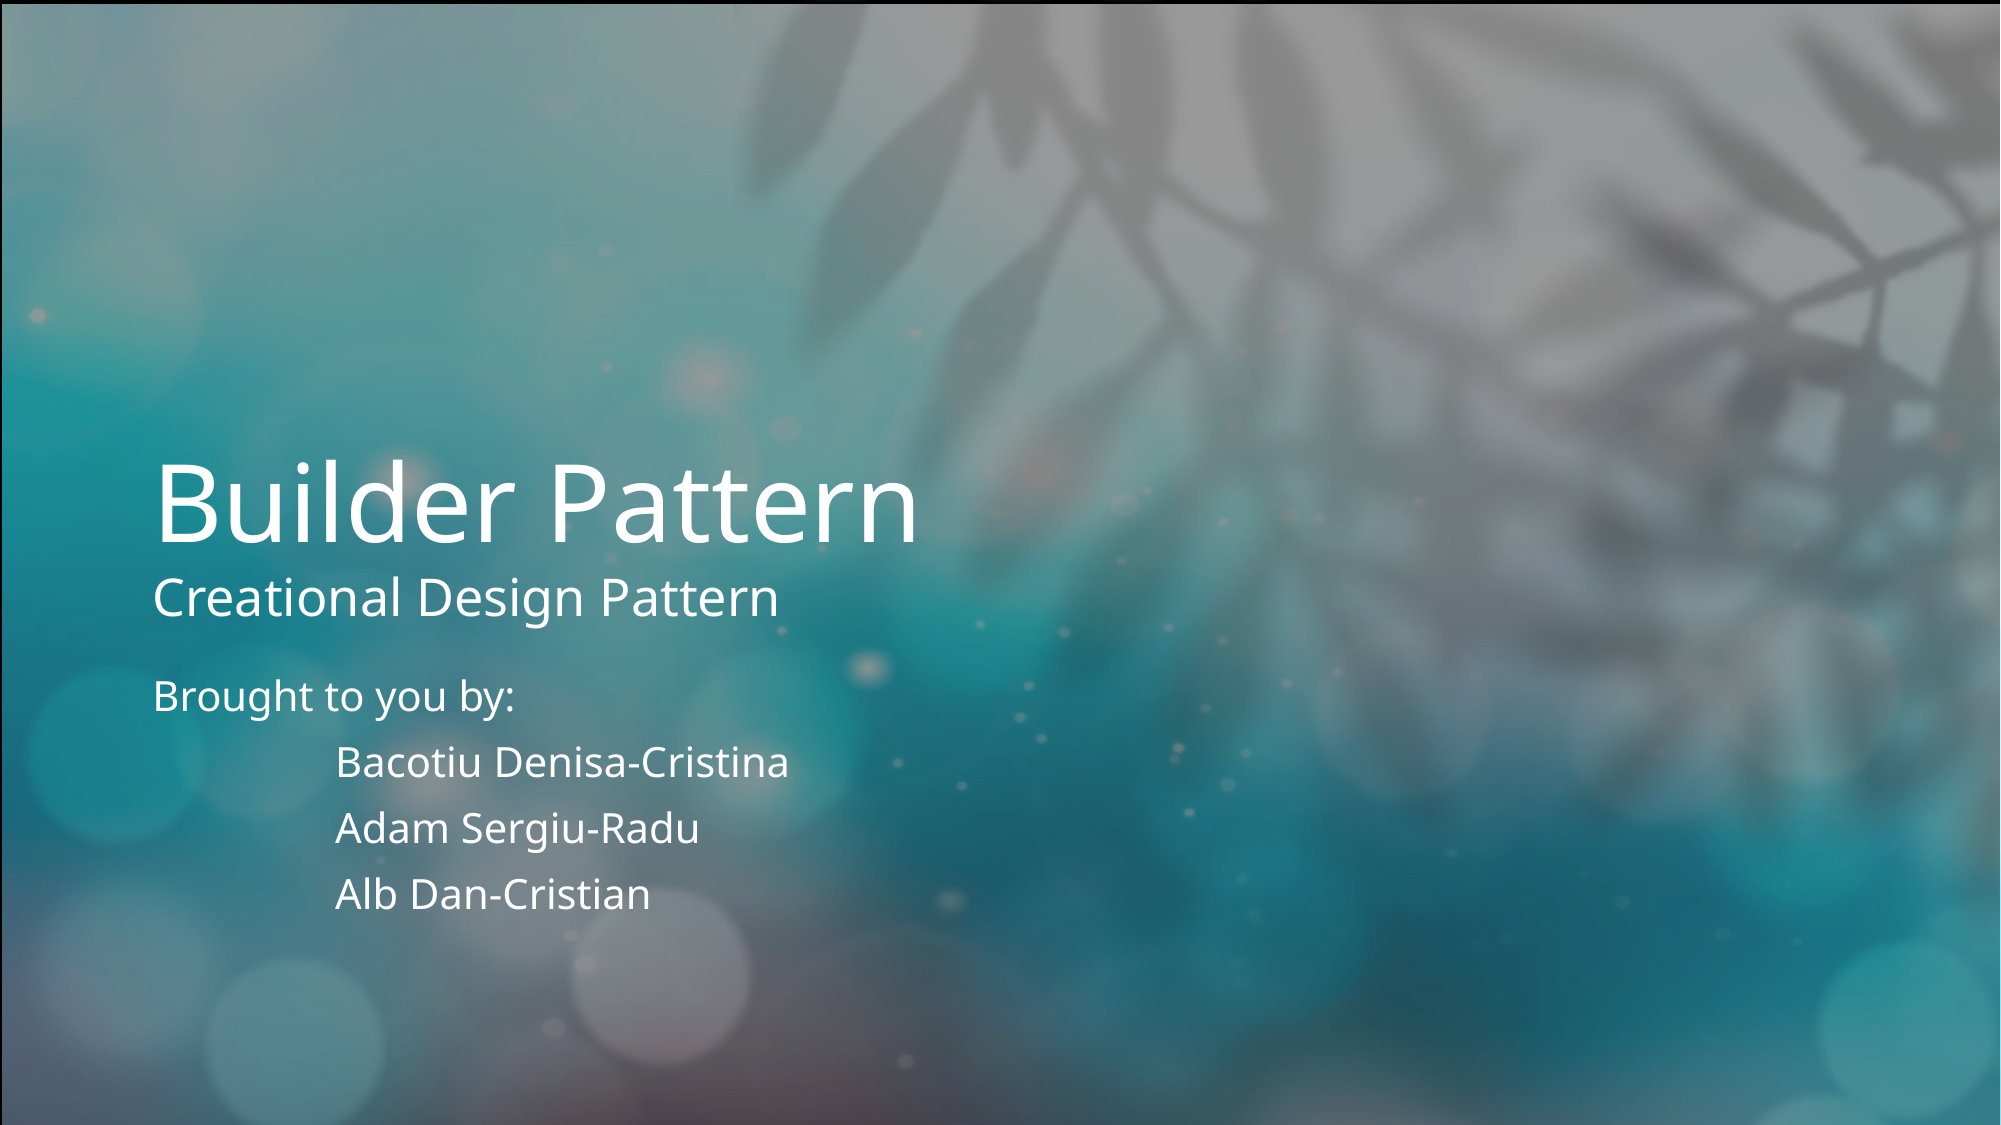

# Builder Pattern Creational Design Pattern
Brought to you by:
 Bacotiu Denisa-Cristina
 Adam Sergiu-Radu
 Alb Dan-Cristian